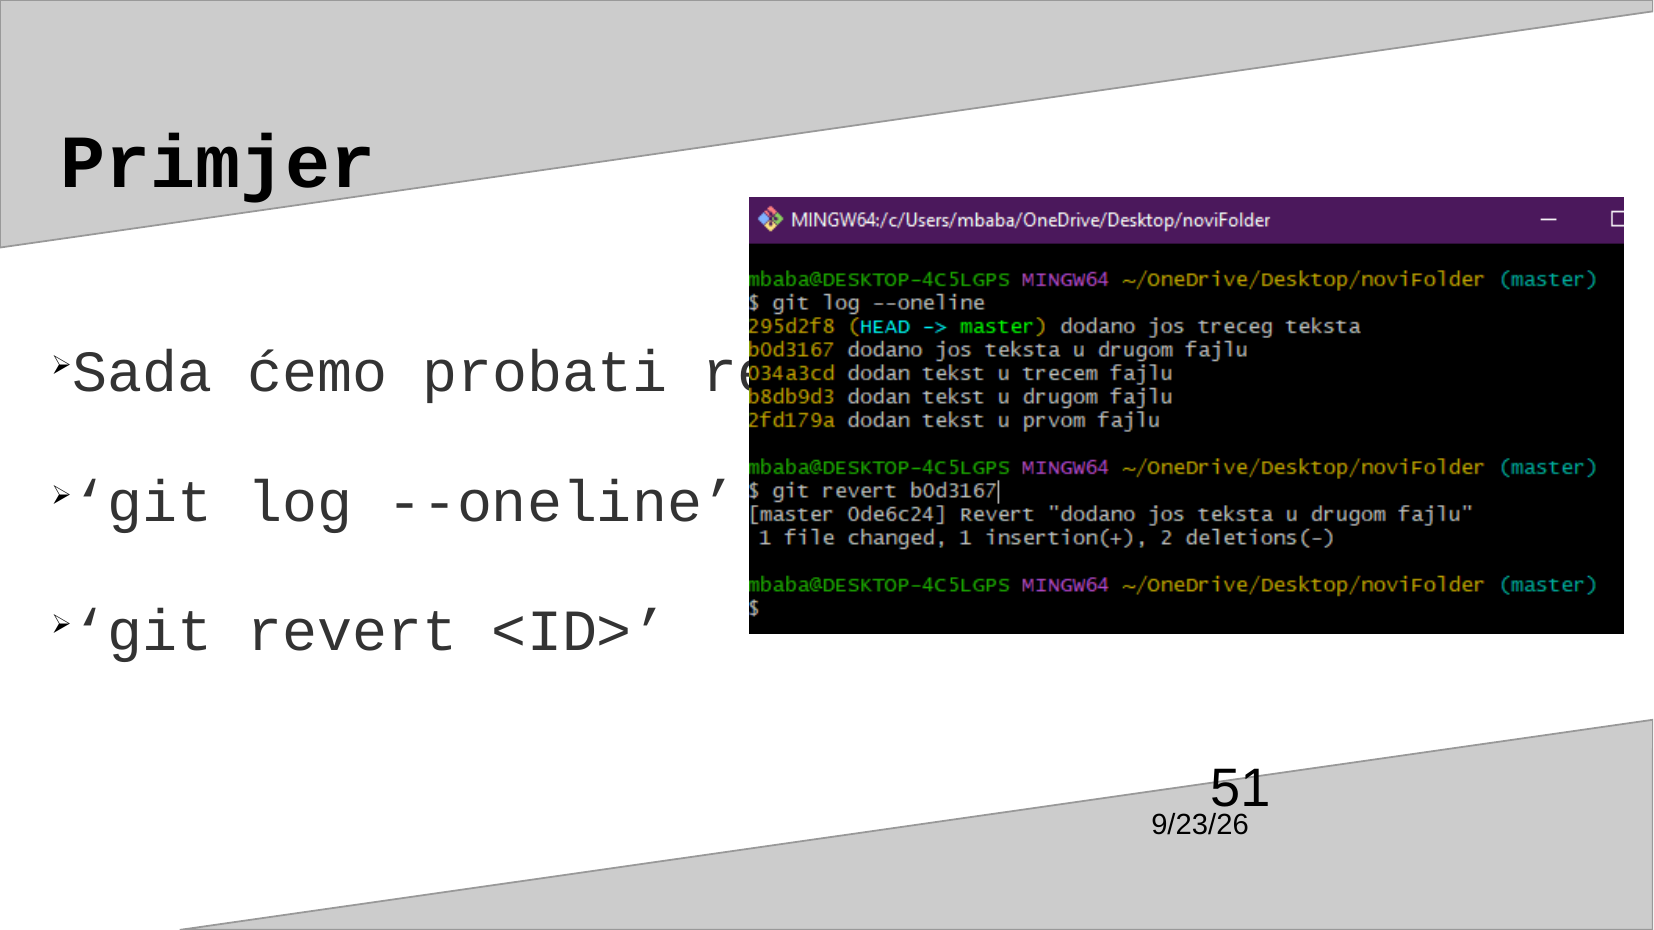

Primjer
# Sada ćemo probati revert
‘git log --oneline’
‘git revert <ID>’
50